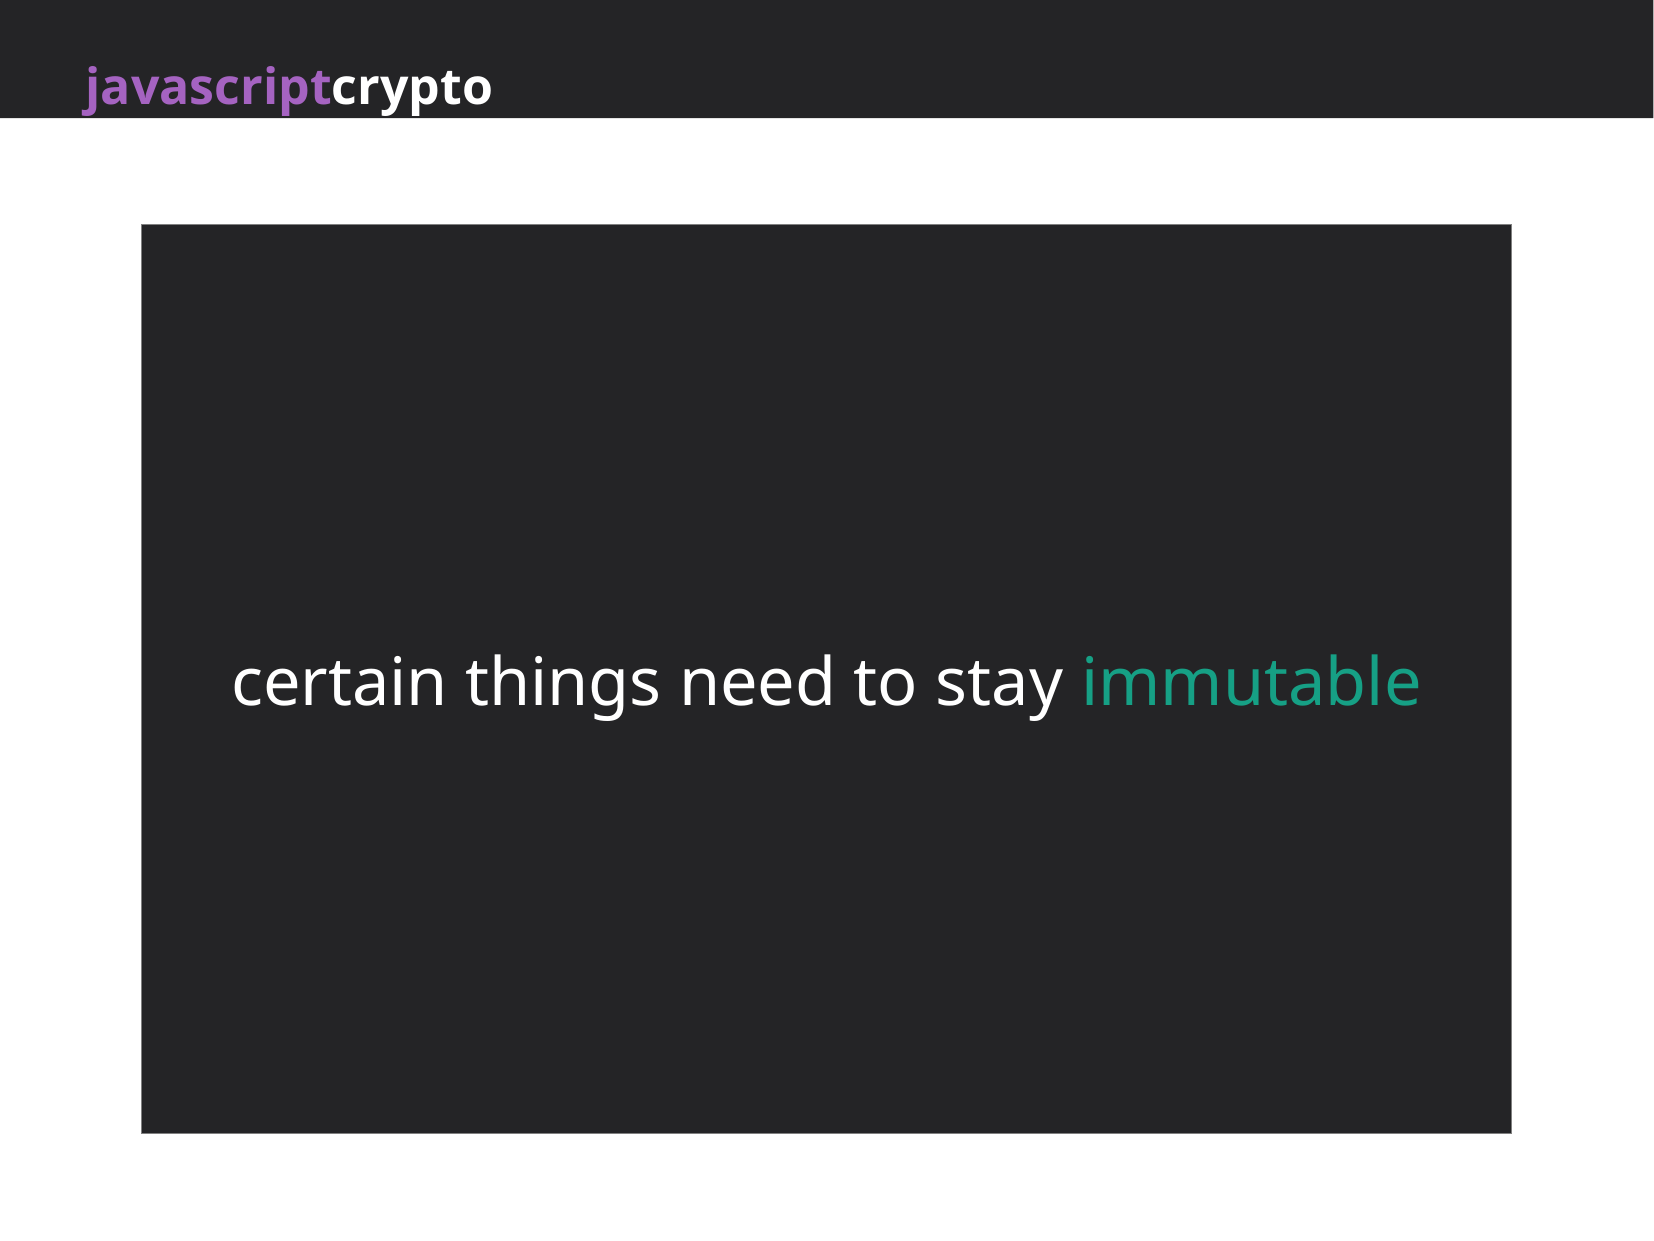

javascriptcrypto
certain things need to stay immutable